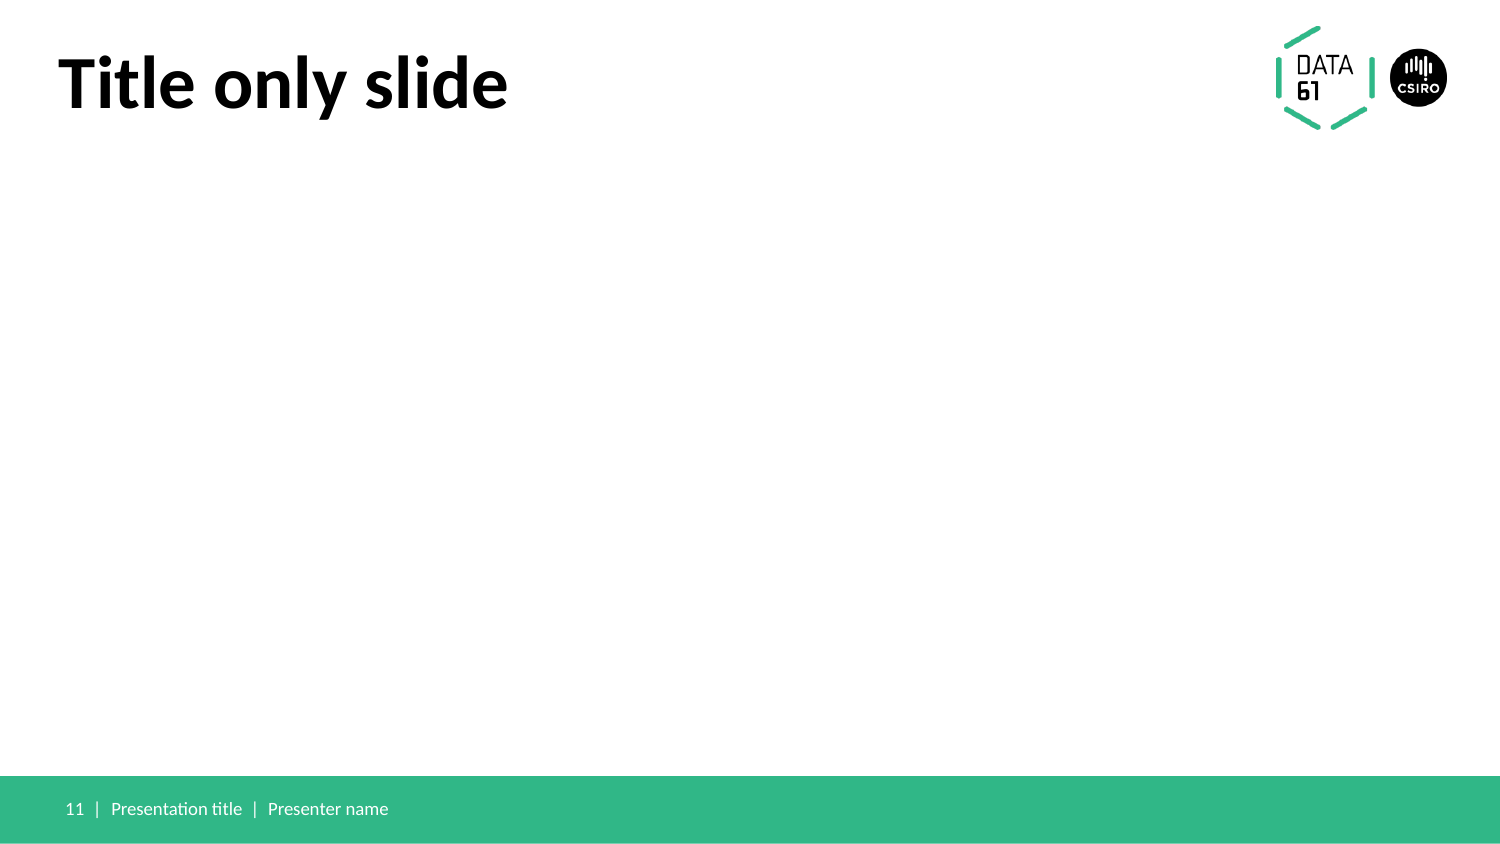

# Title only slide
Presentation title | Presenter name